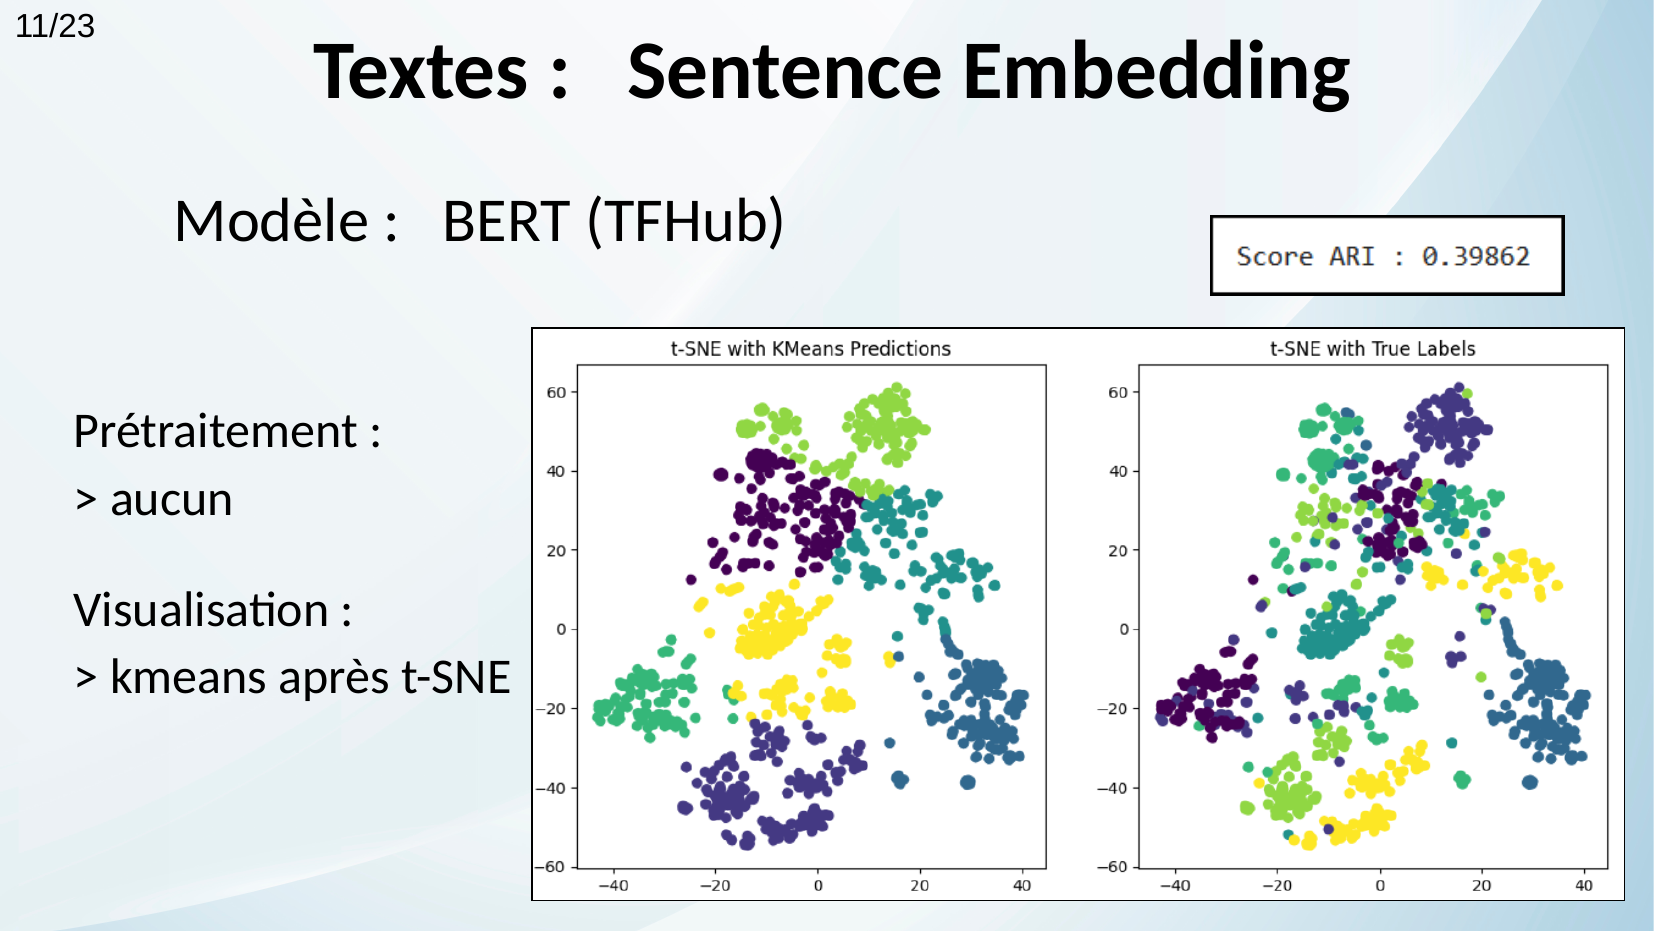

11/23
# Textes : Sentence Embedding
 Modèle : BERT (TFHub)
Prétraitement :
> aucun
Visualisation :
> kmeans après t-SNE